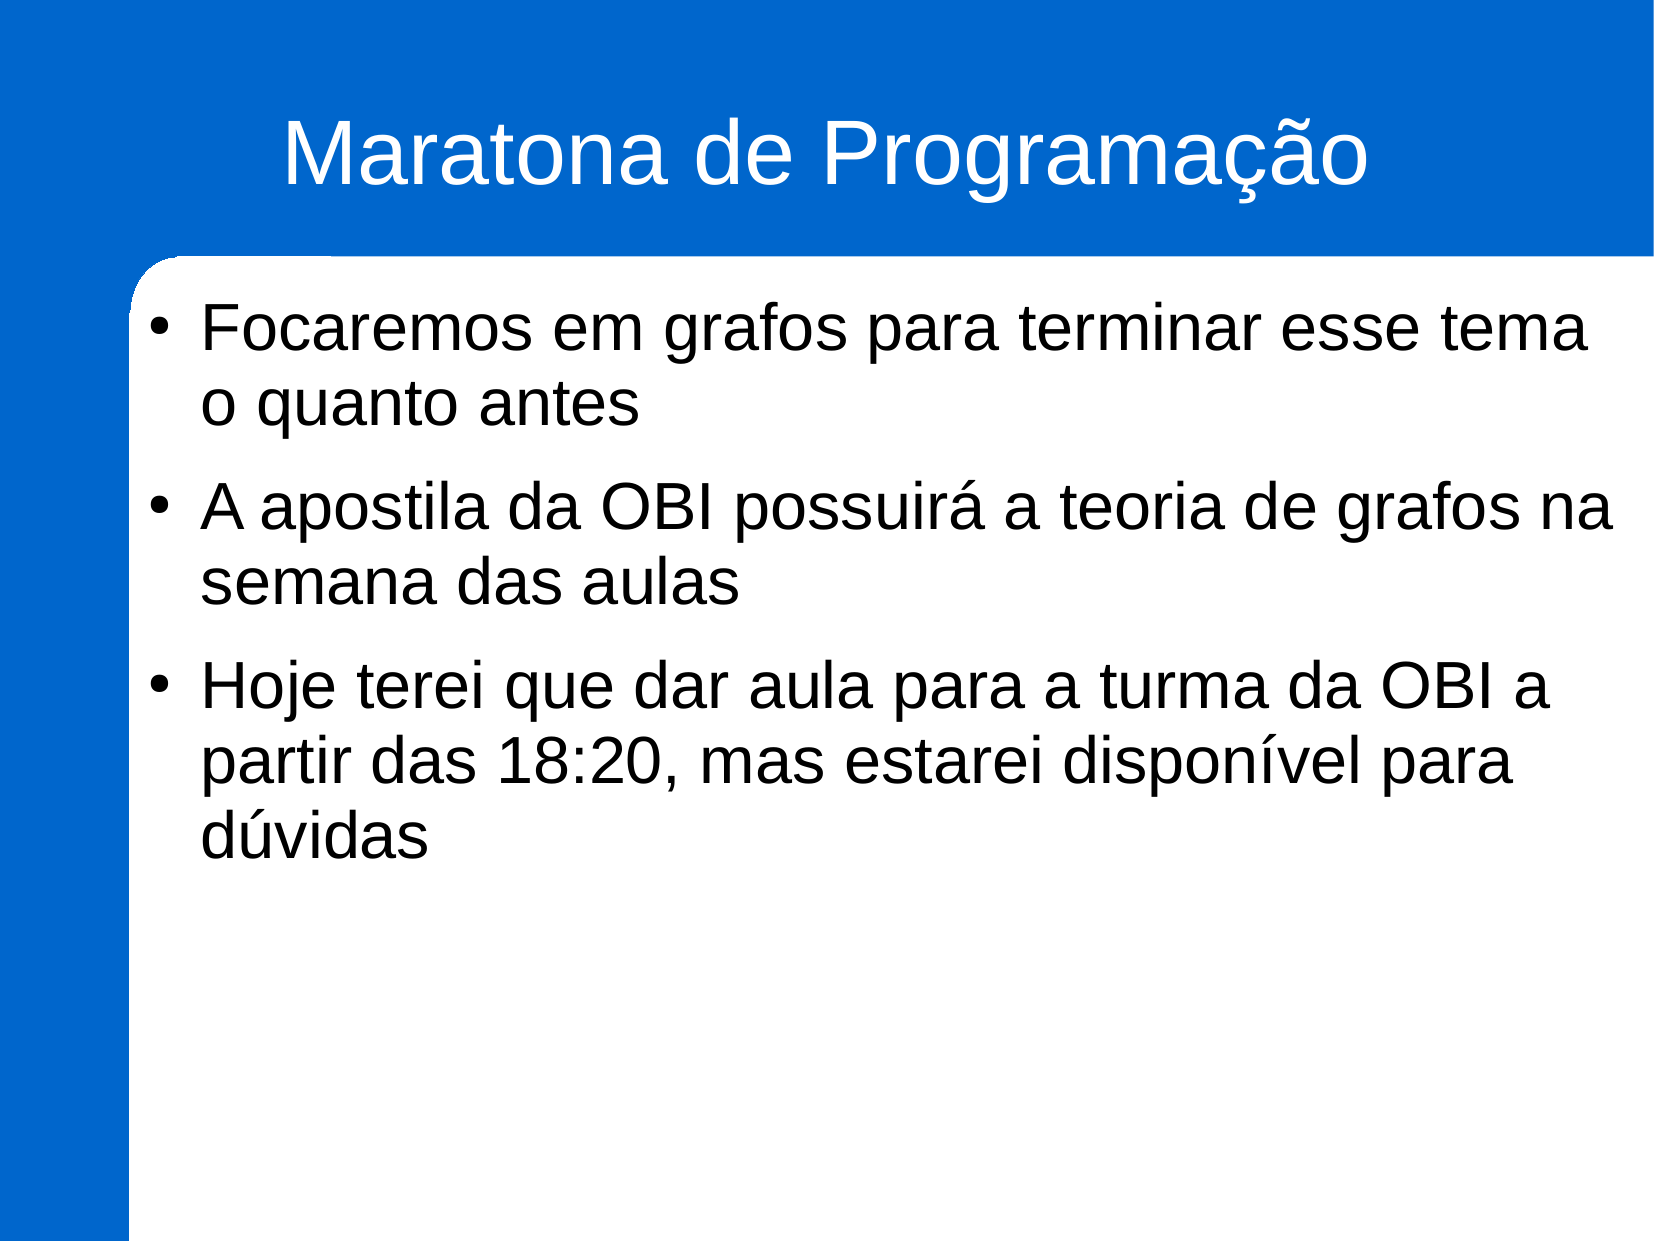

# Maratona de Programação
Focaremos em grafos para terminar esse tema o quanto antes
A apostila da OBI possuirá a teoria de grafos na semana das aulas
Hoje terei que dar aula para a turma da OBI a partir das 18:20, mas estarei disponível para dúvidas